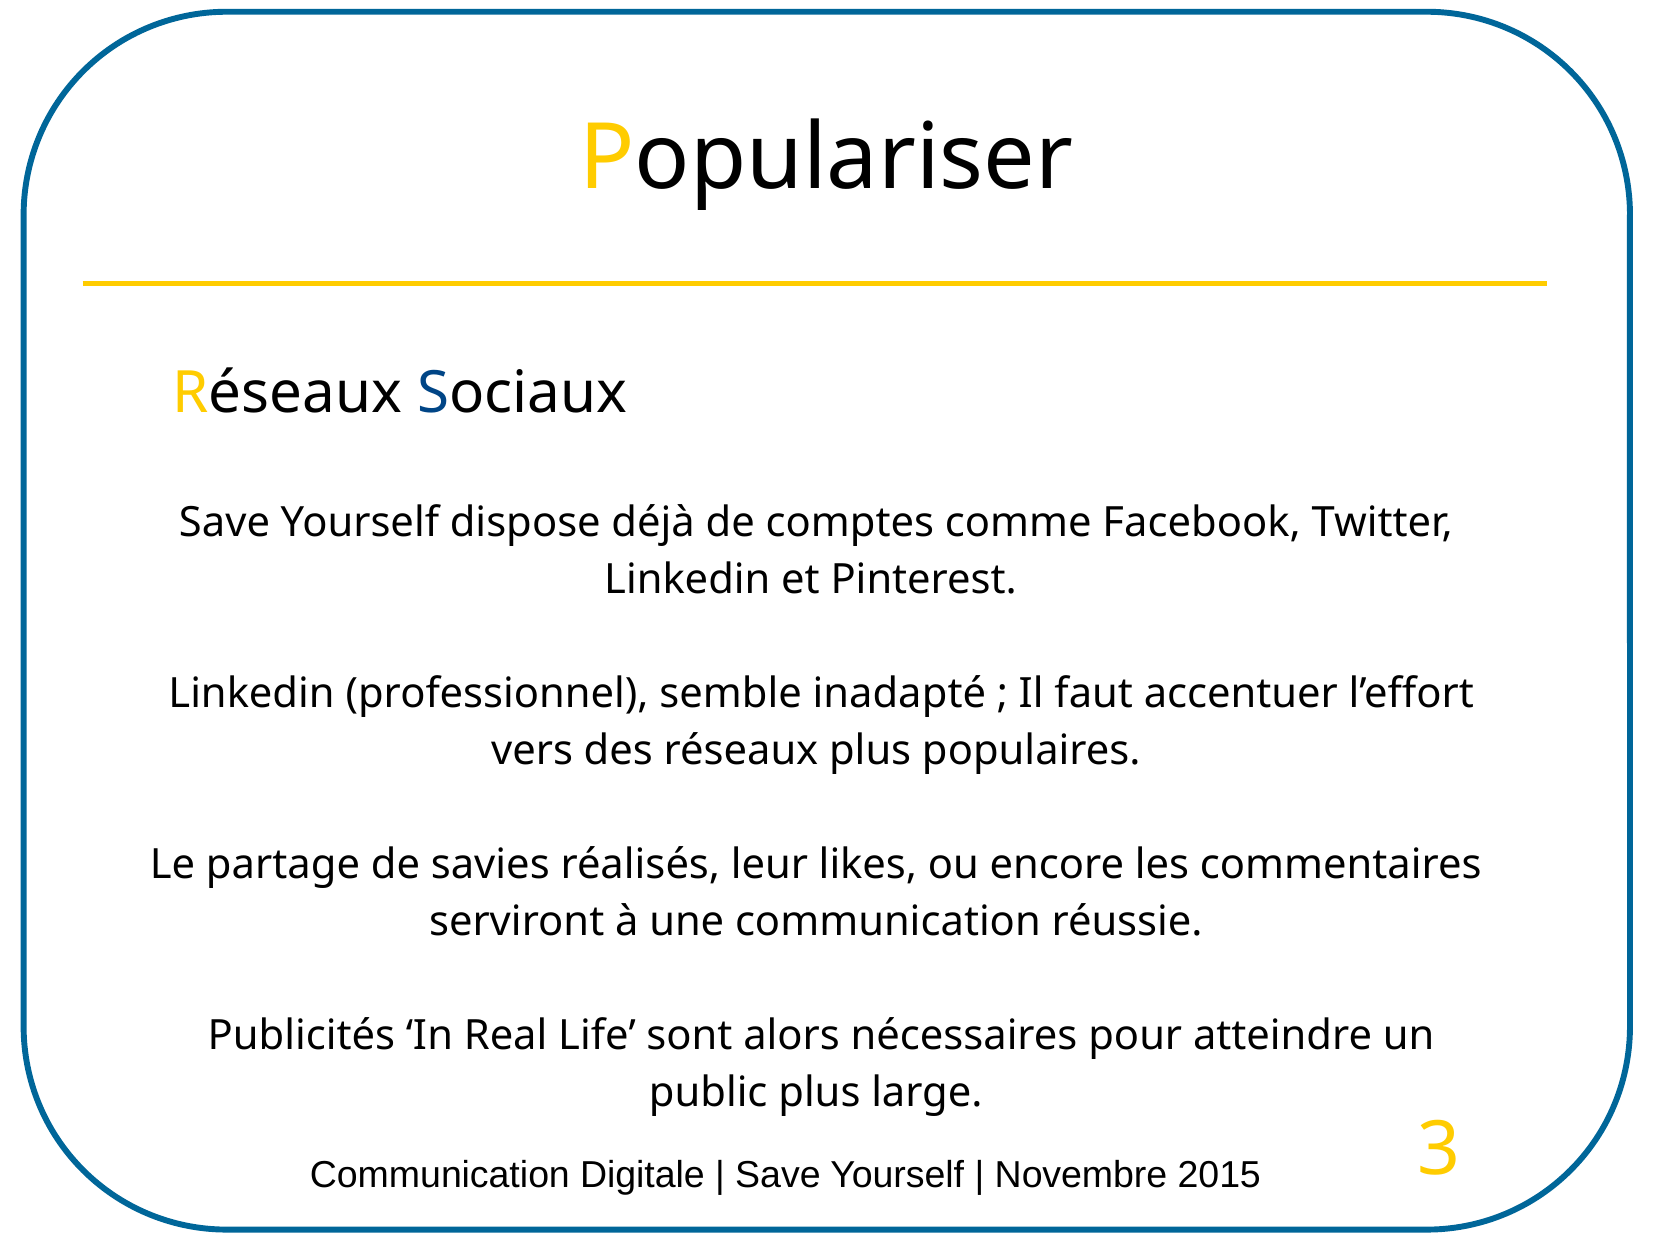

# Populariser
Réseaux Sociaux
Save Yourself dispose déjà de comptes comme Facebook, Twitter, Linkedin et Pinterest.
 Linkedin (professionnel), semble inadapté ; Il faut accentuer l’effort vers des réseaux plus populaires.
Le partage de savies réalisés, leur likes, ou encore les commentaires serviront à une communication réussie.
 Publicités ‘In Real Life’ sont alors nécessaires pour atteindre un public plus large.
3
Communication Digitale | Save Yourself | Novembre 2015